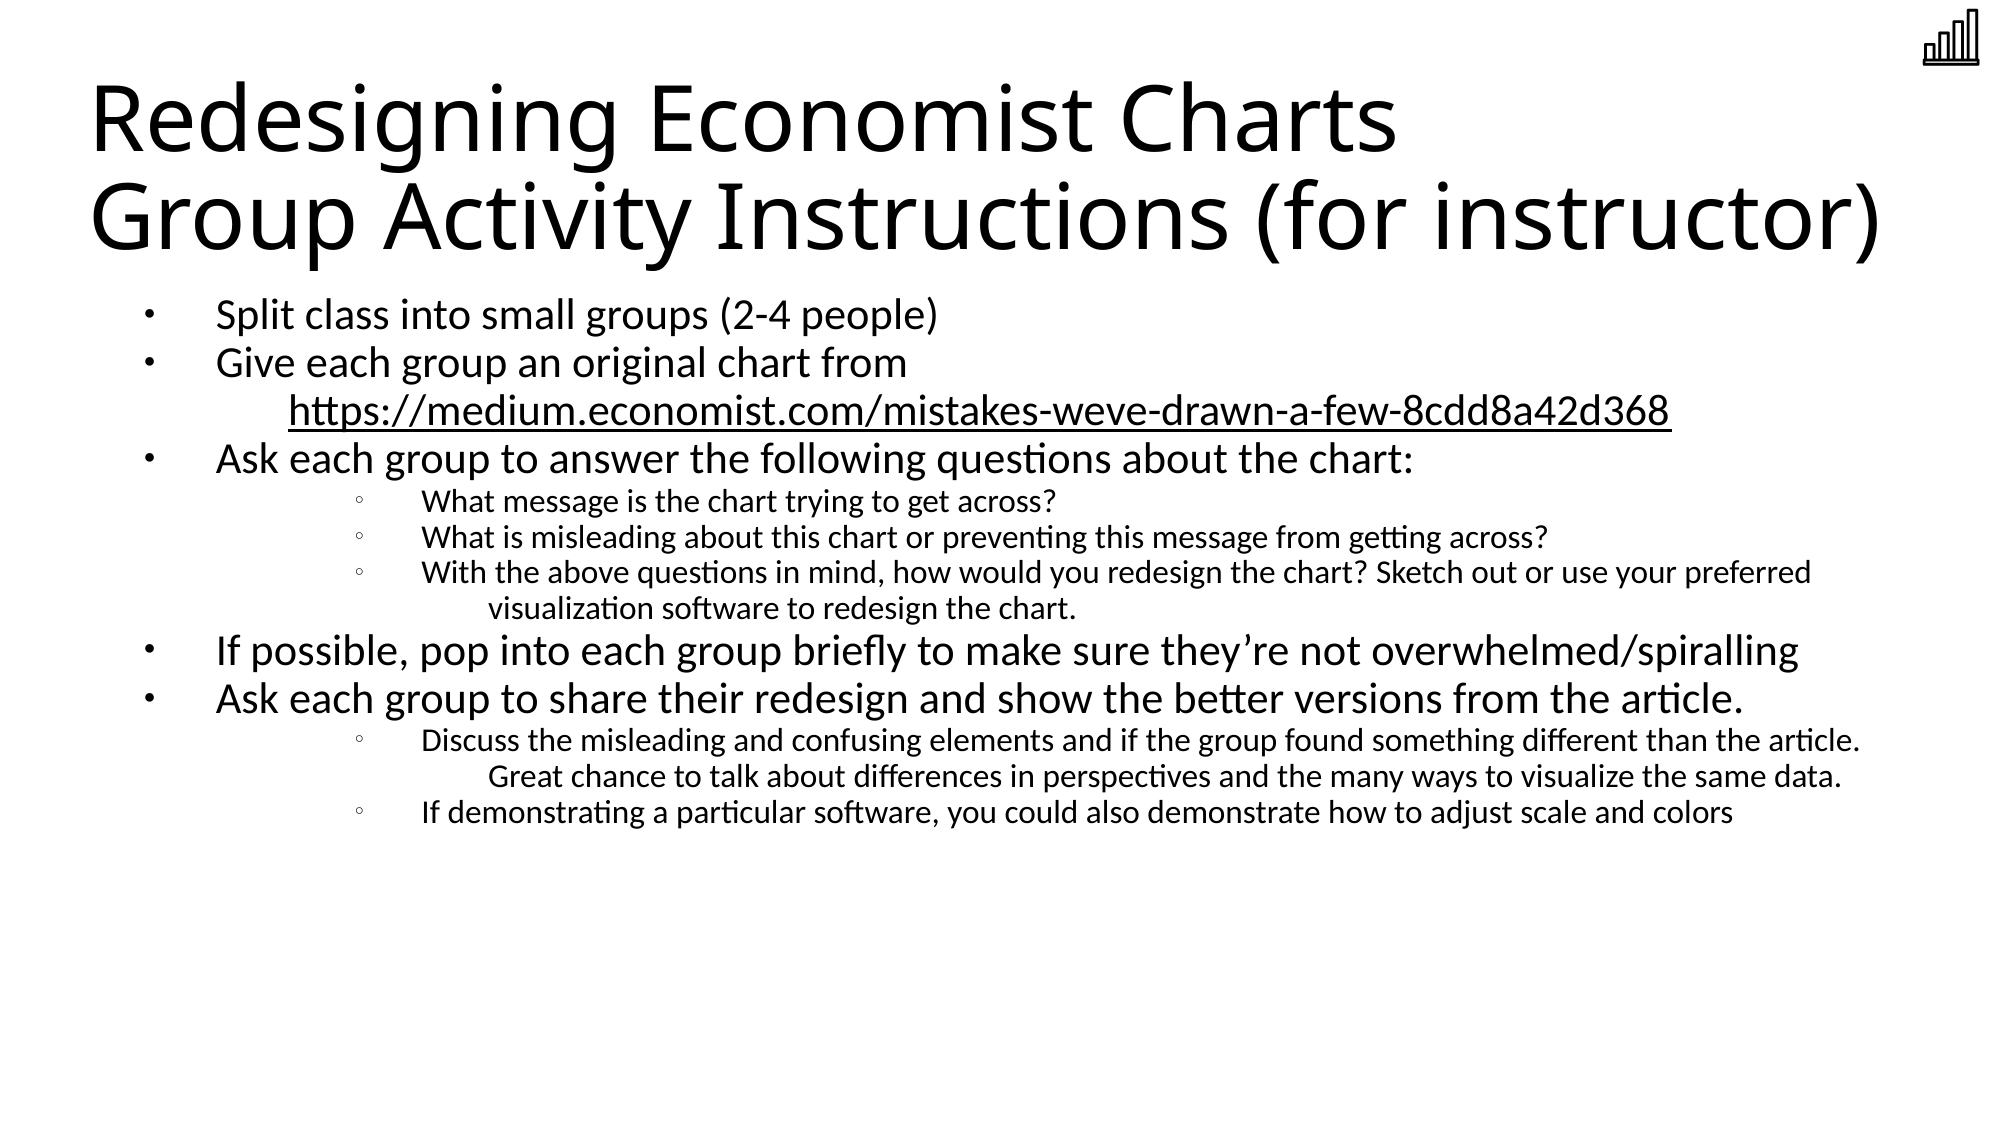

# Redesigning Economist Charts
Group Activity Instructions (for instructor)
Split class into small groups (2-4 people)
Give each group an original chart from https://medium.economist.com/mistakes-weve-drawn-a-few-8cdd8a42d368
Ask each group to answer the following questions about the chart:
What message is the chart trying to get across?
What is misleading about this chart or preventing this message from getting across?
With the above questions in mind, how would you redesign the chart? Sketch out or use your preferred visualization software to redesign the chart.
If possible, pop into each group briefly to make sure they’re not overwhelmed/spiralling
Ask each group to share their redesign and show the better versions from the article.
Discuss the misleading and confusing elements and if the group found something different than the article. Great chance to talk about differences in perspectives and the many ways to visualize the same data.
If demonstrating a particular software, you could also demonstrate how to adjust scale and colors